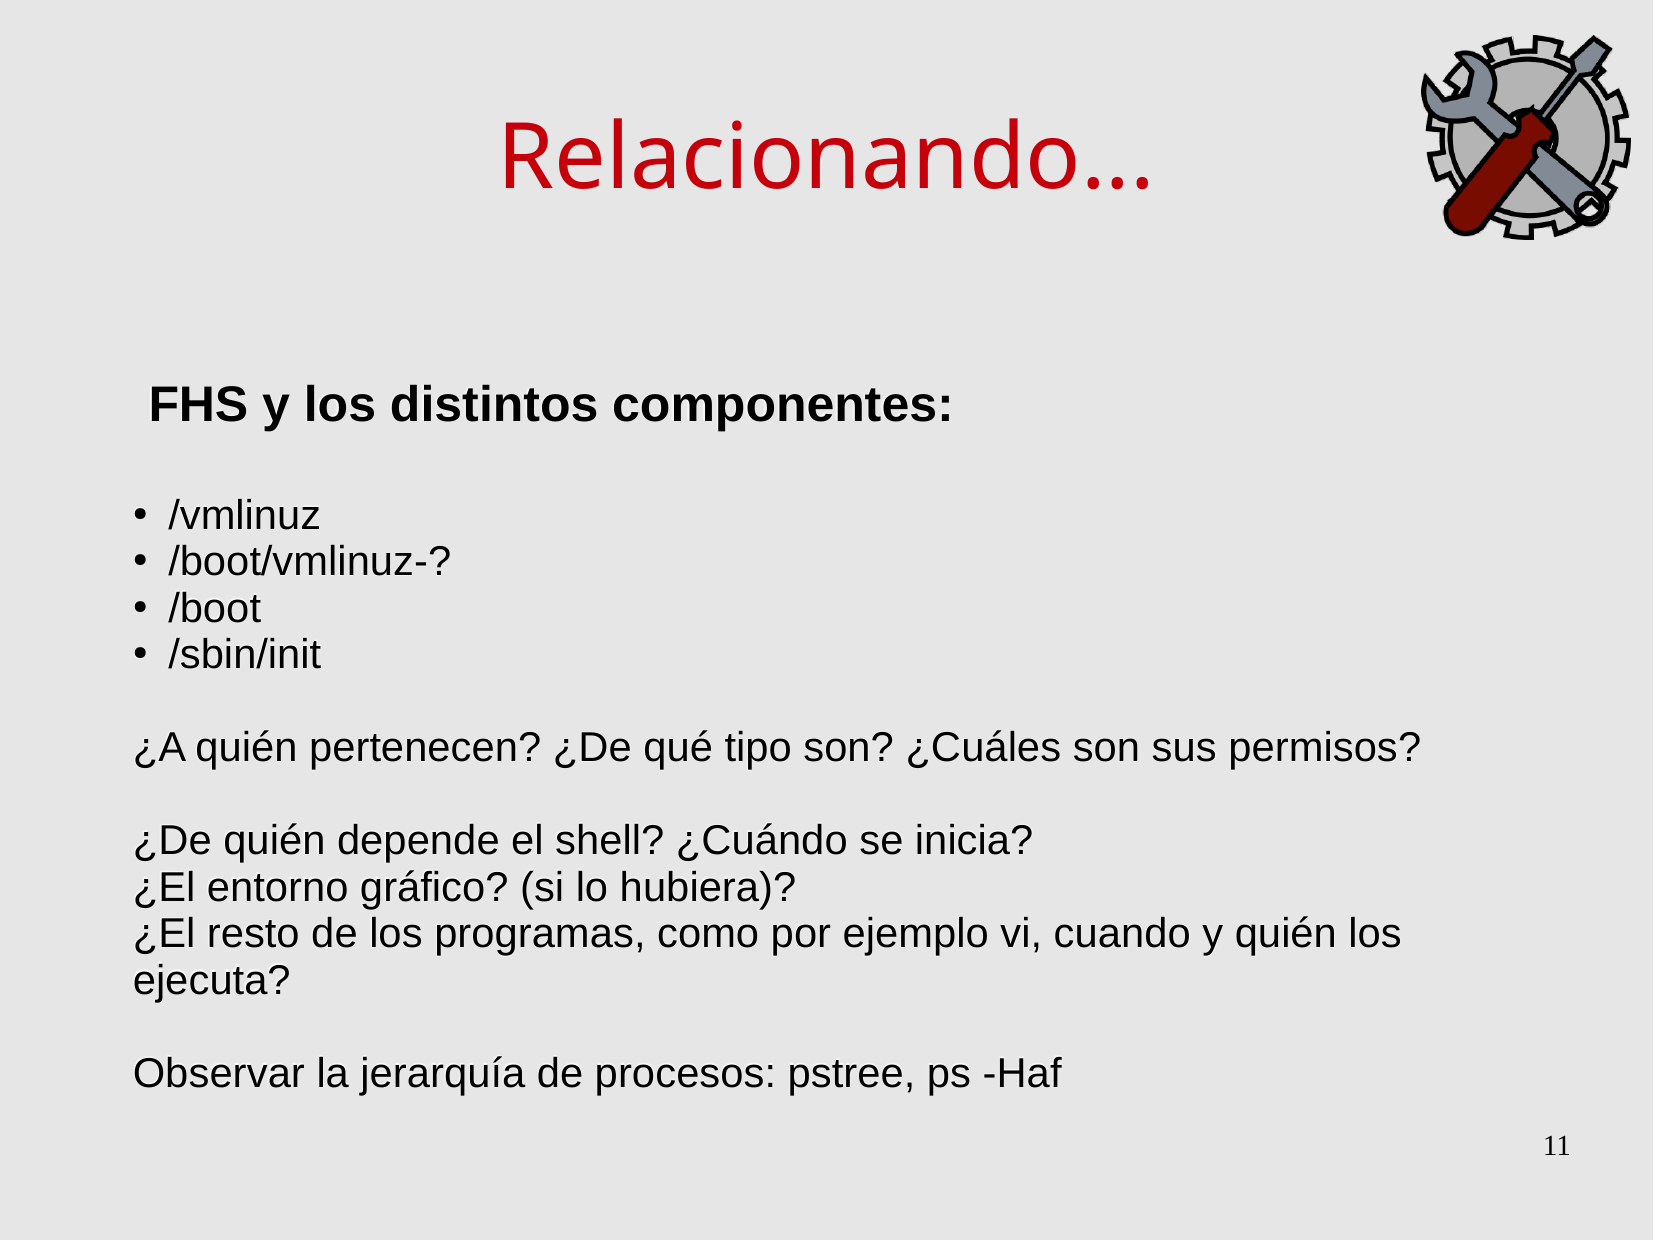

# Relacionando...
FHS y los distintos componentes:
/vmlinuz
/boot/vmlinuz-?
/boot
/sbin/init
¿A quién pertenecen? ¿De qué tipo son? ¿Cuáles son sus permisos?
¿De quién depende el shell? ¿Cuándo se inicia?
¿El entorno gráfico? (si lo hubiera)?
¿El resto de los programas, como por ejemplo vi, cuando y quién los ejecuta?
Observar la jerarquía de procesos: pstree, ps -Haf
11